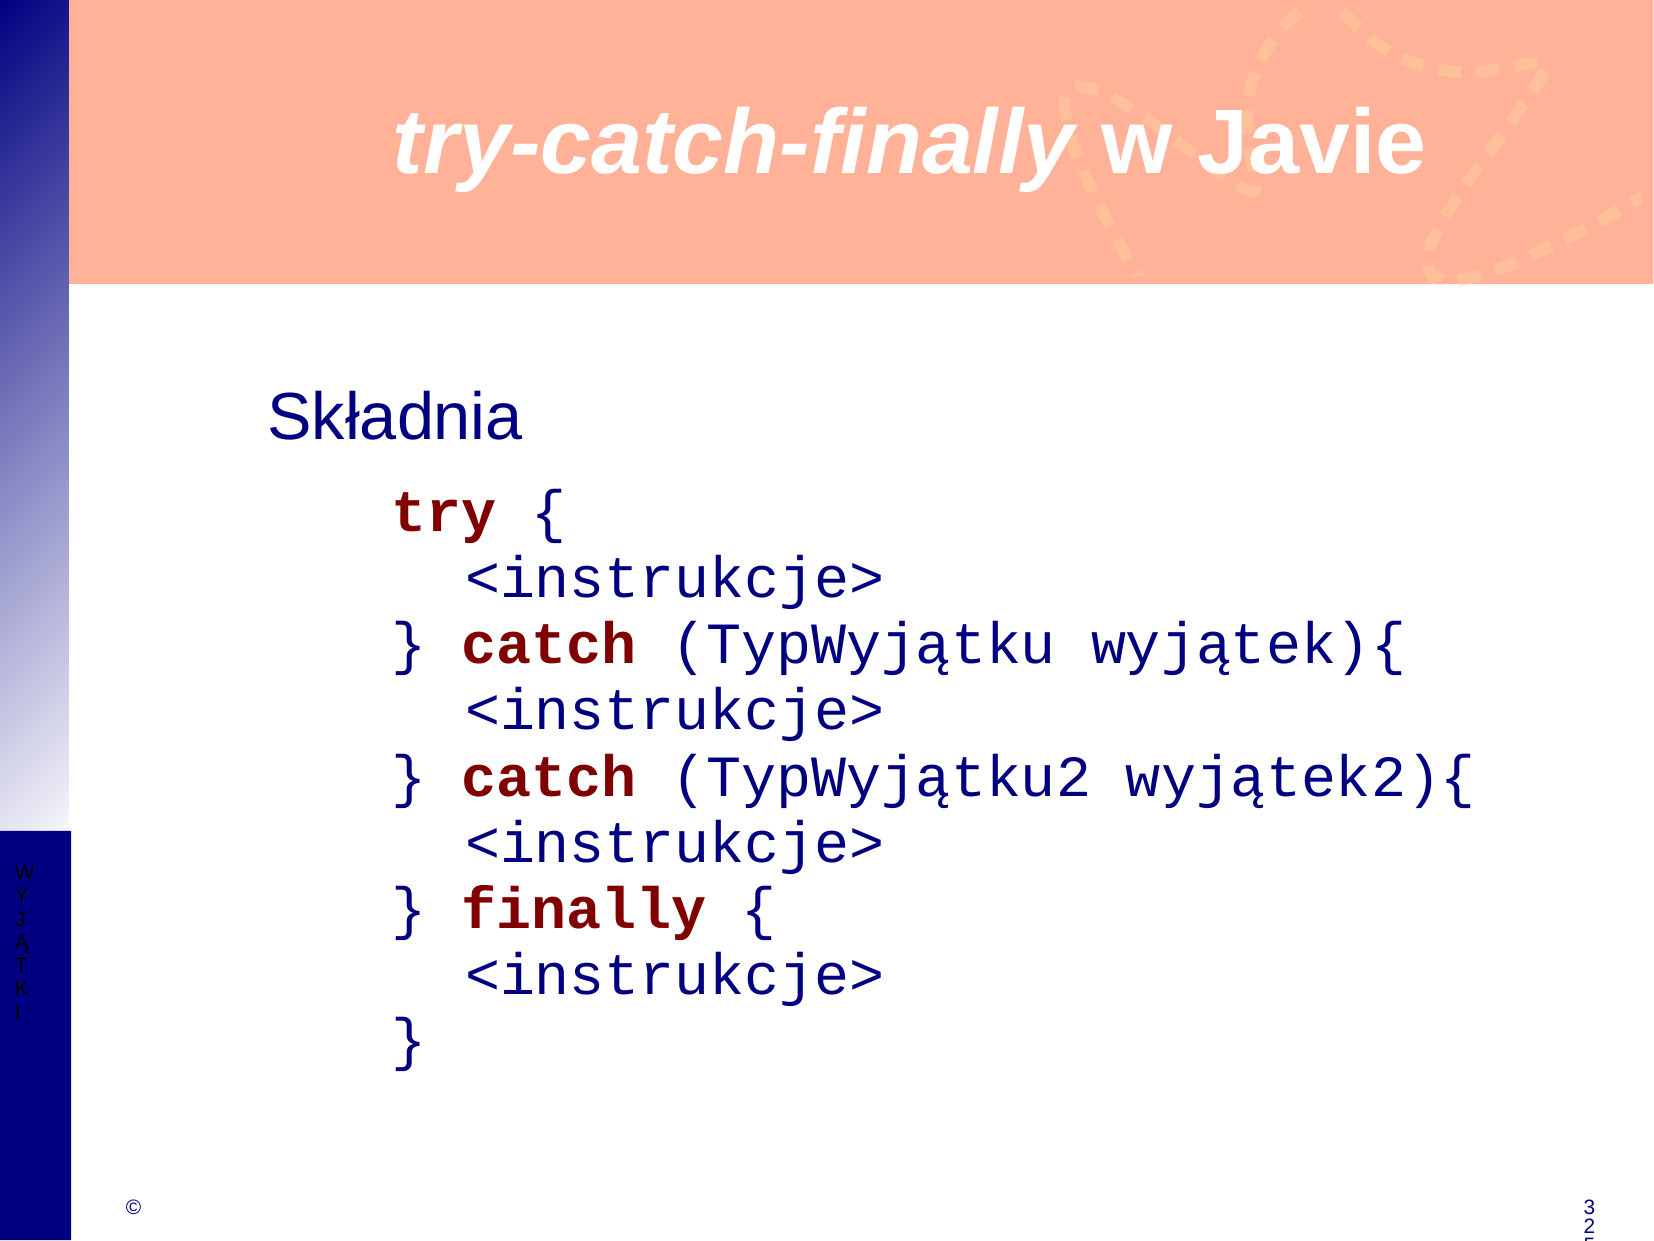

try-catch-finally w Javie
# Składnia
try {
	<instrukcje>
} catch (TypWyjątku wyjątek){
	<instrukcje>
} catch (TypWyjątku2 wyjątek2){
 	<instrukcje>
} finally {
	<instrukcje>
}
W
Y
J
Ą
T
K
I